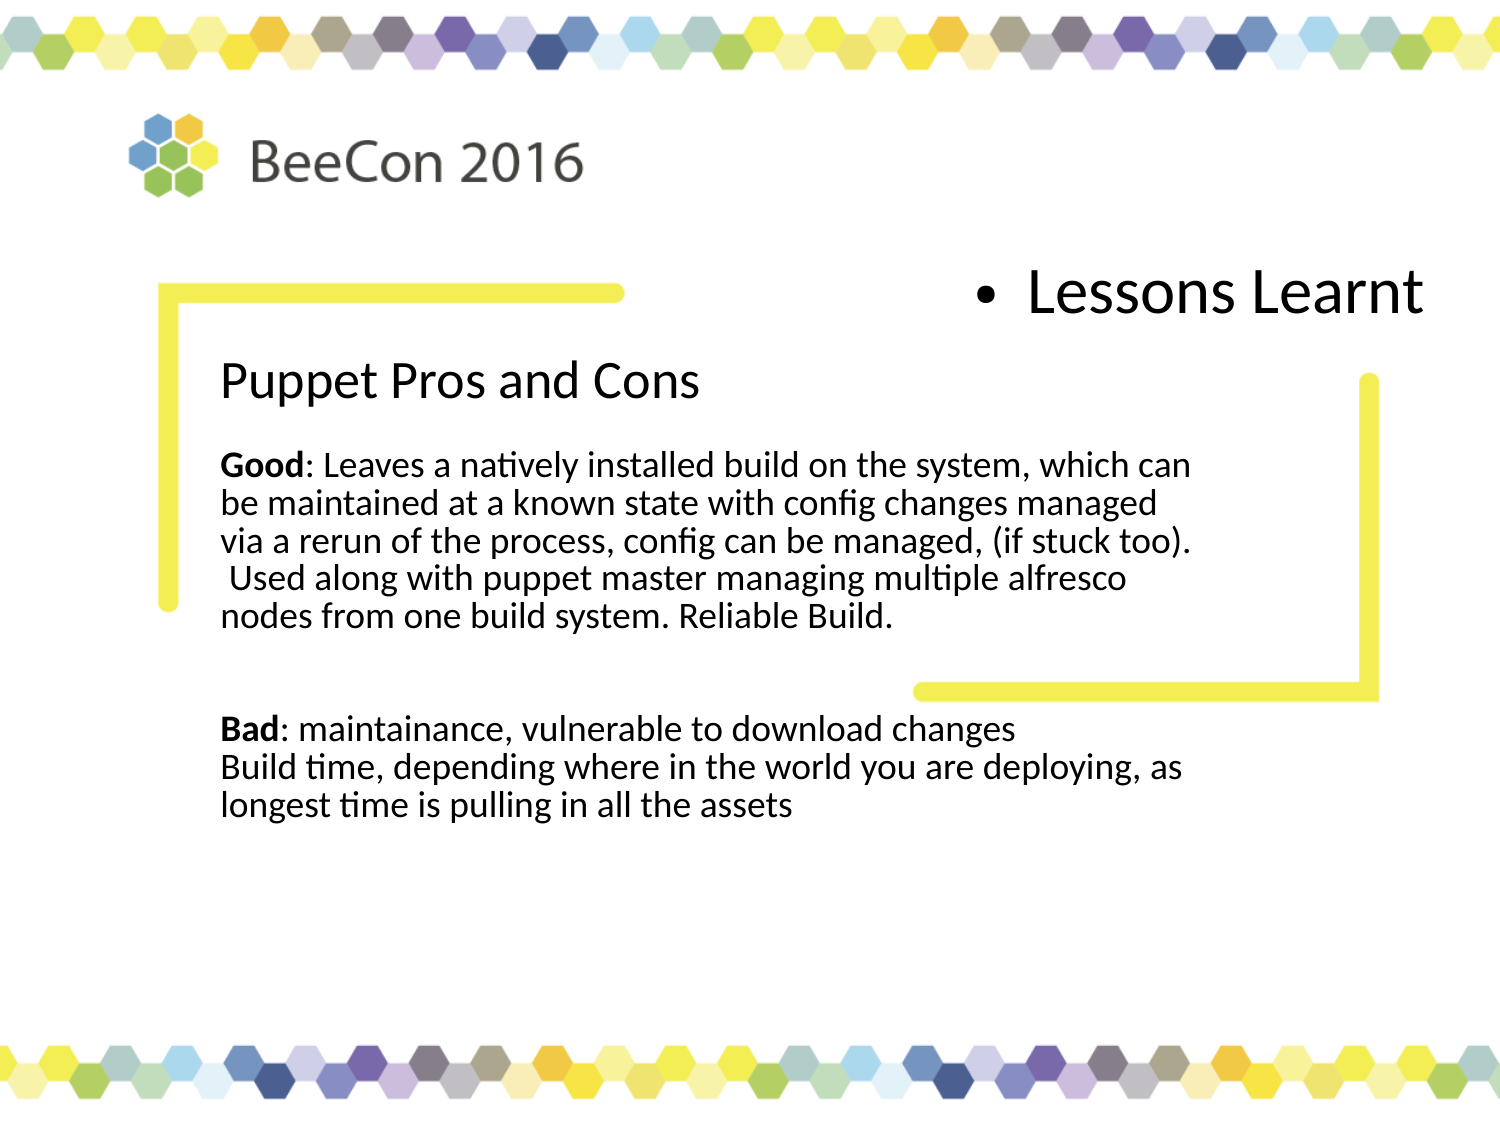

Lessons Learnt
# Puppet Pros and Cons Good: Leaves a natively installed build on the system, which can be maintained at a known state with config changes managed via a rerun of the process, config can be managed, (if stuck too). Used along with puppet master managing multiple alfresco nodes from one build system. Reliable Build. Bad: maintainance, vulnerable to download changes Build time, depending where in the world you are deploying, as longest time is pulling in all the assets